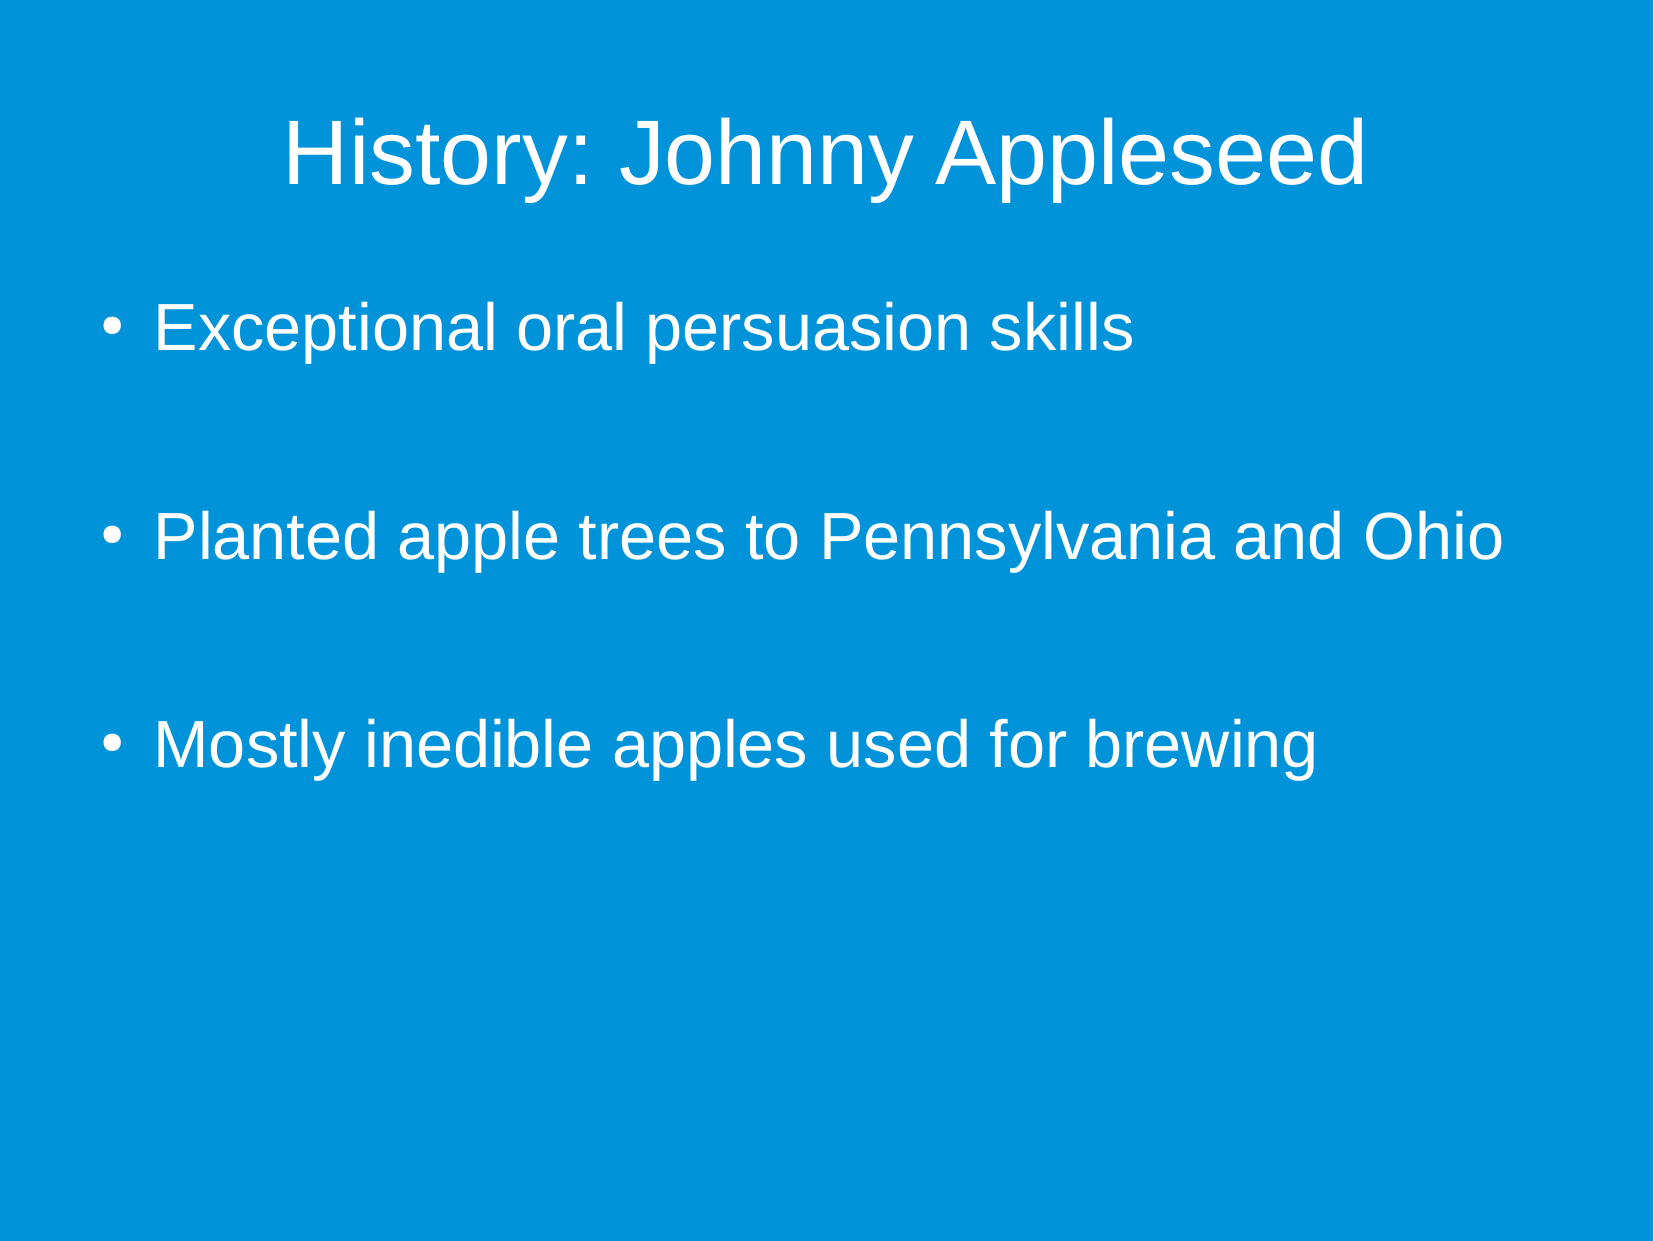

# History: Johnny Appleseed
Exceptional oral persuasion skills
Planted apple trees to Pennsylvania and Ohio
Mostly inedible apples used for brewing